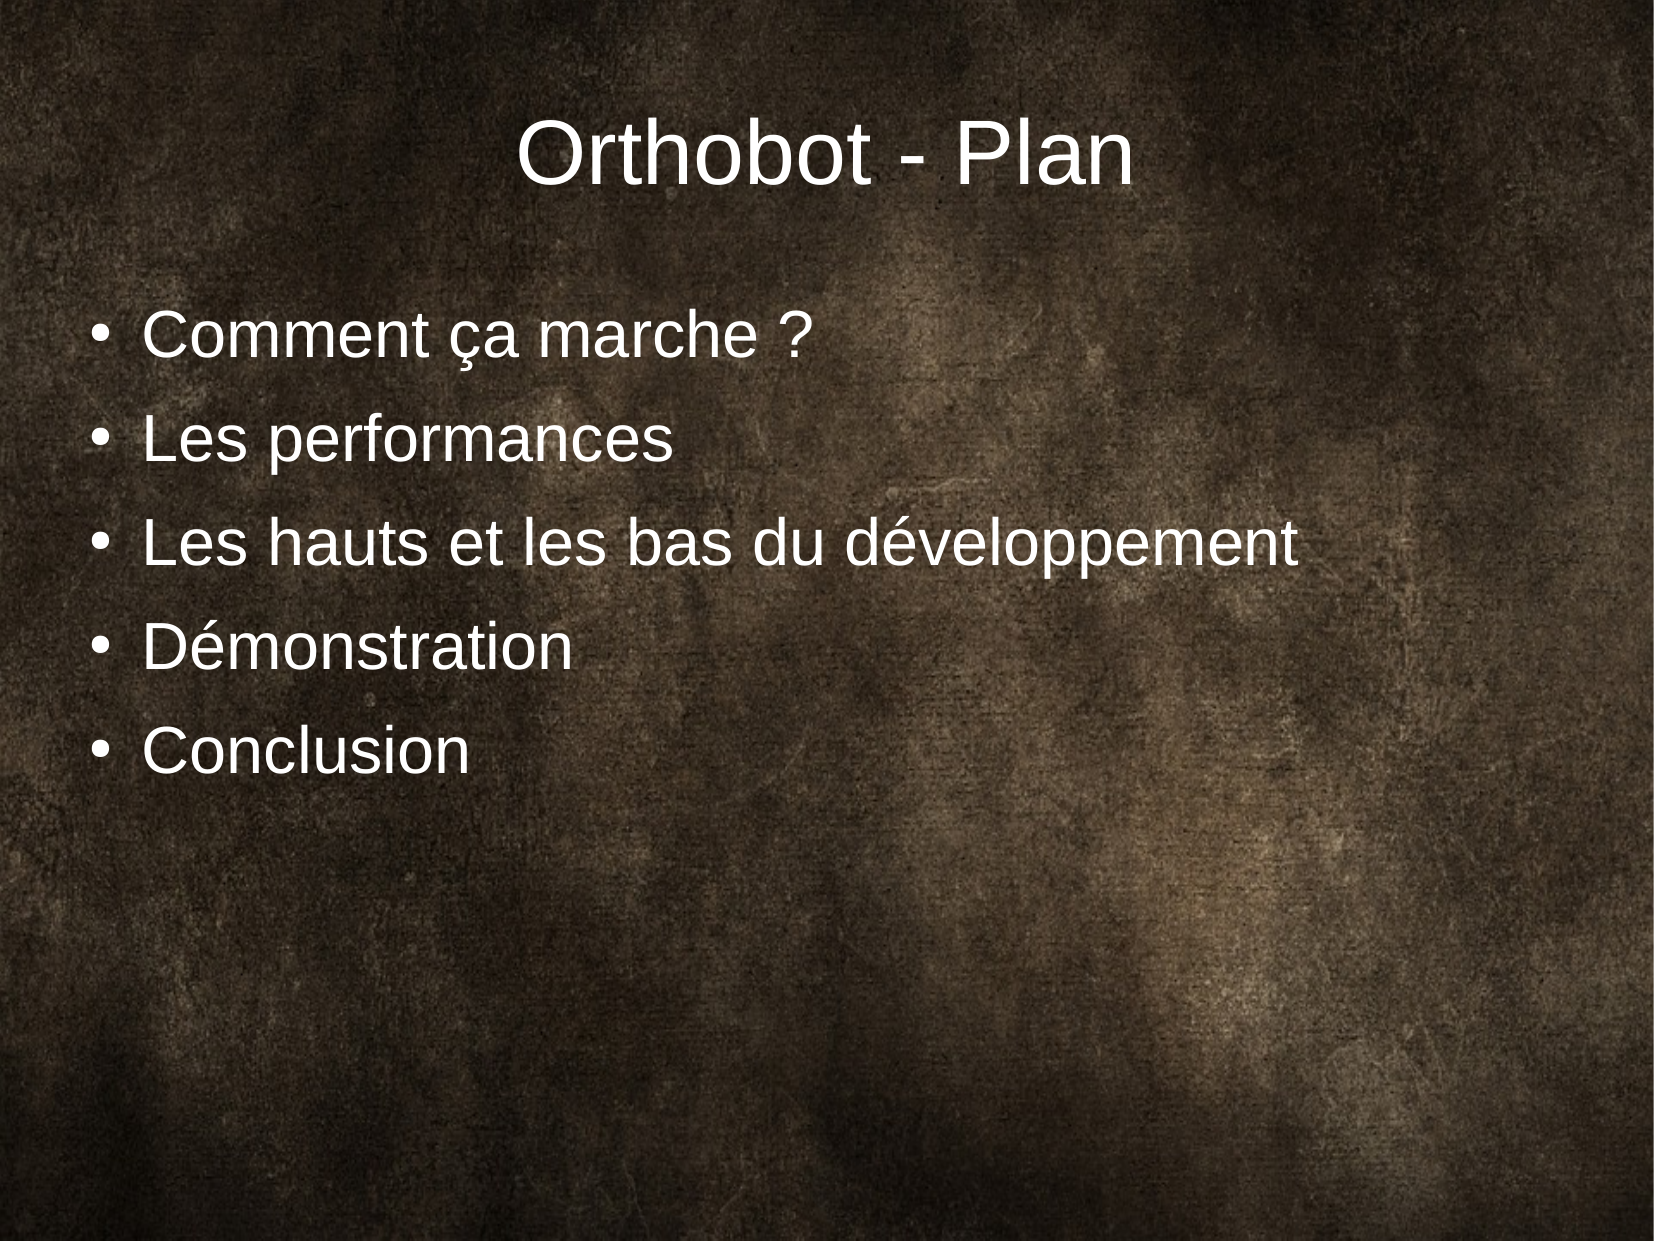

# Orthobot - Plan
Comment ça marche ?
Les performances
Les hauts et les bas du développement
Démonstration
Conclusion